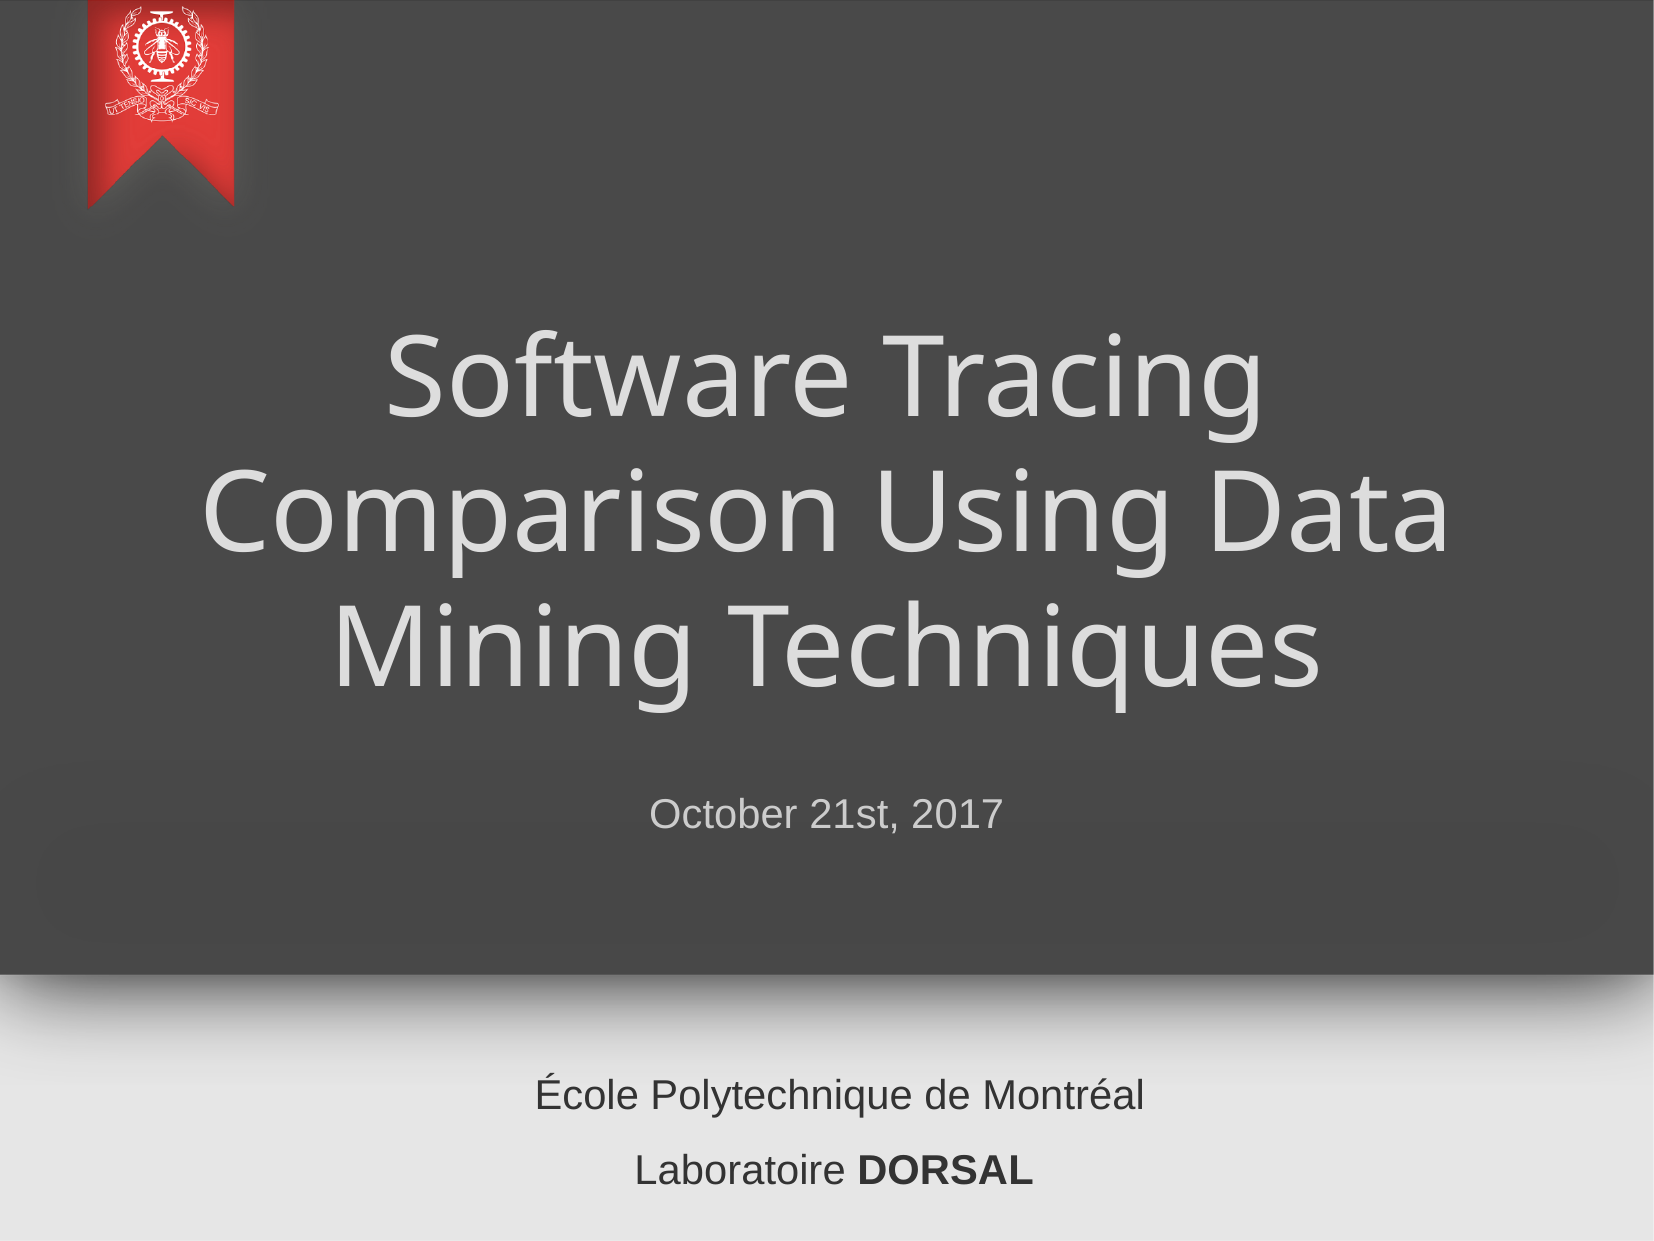

Software Tracing Comparison Using Data Mining Techniques
October 21st, 2017
 École Polytechnique de Montréal
Laboratoire DORSAL